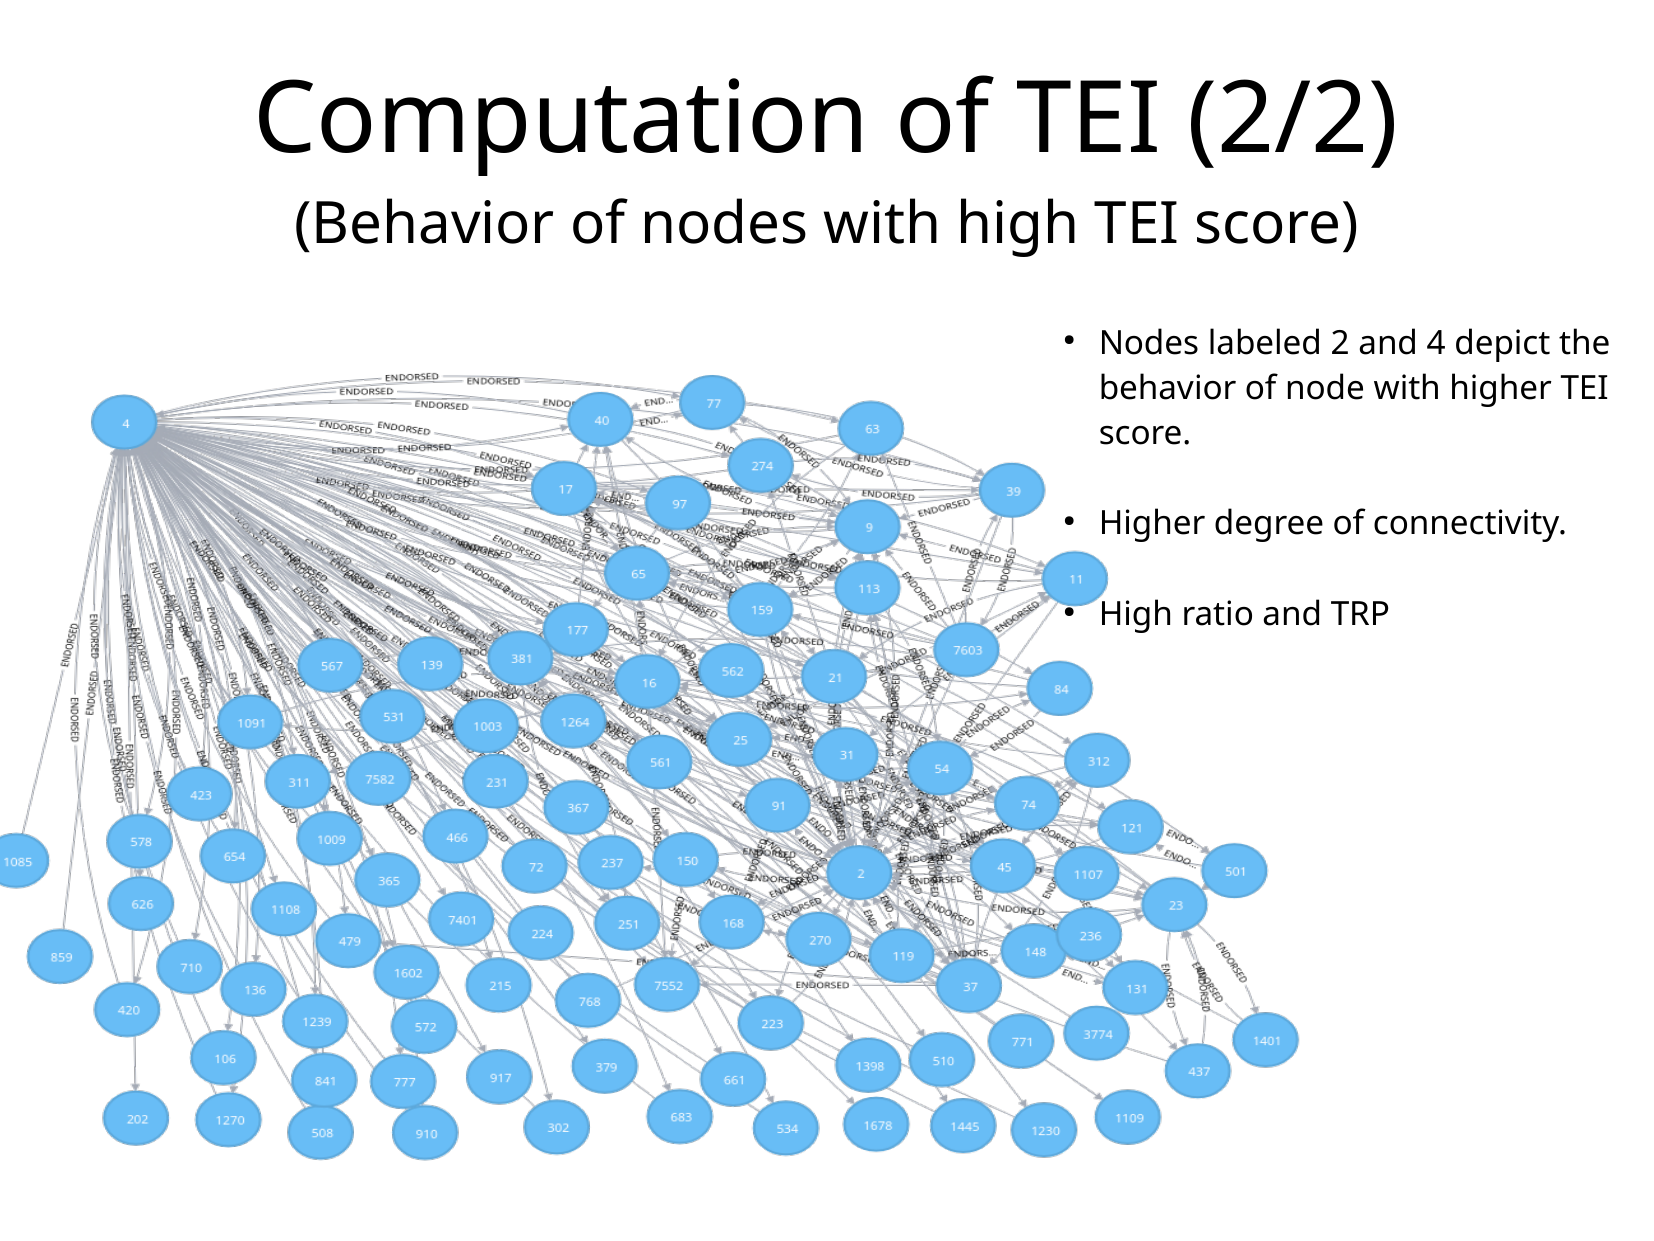

# Computation of TEI (2/2) (Behavior of nodes with high TEI score)
Nodes labeled 2 and 4 depict the
behavior of node with higher TEI
score.
Higher degree of connectivity.
High ratio and TRP